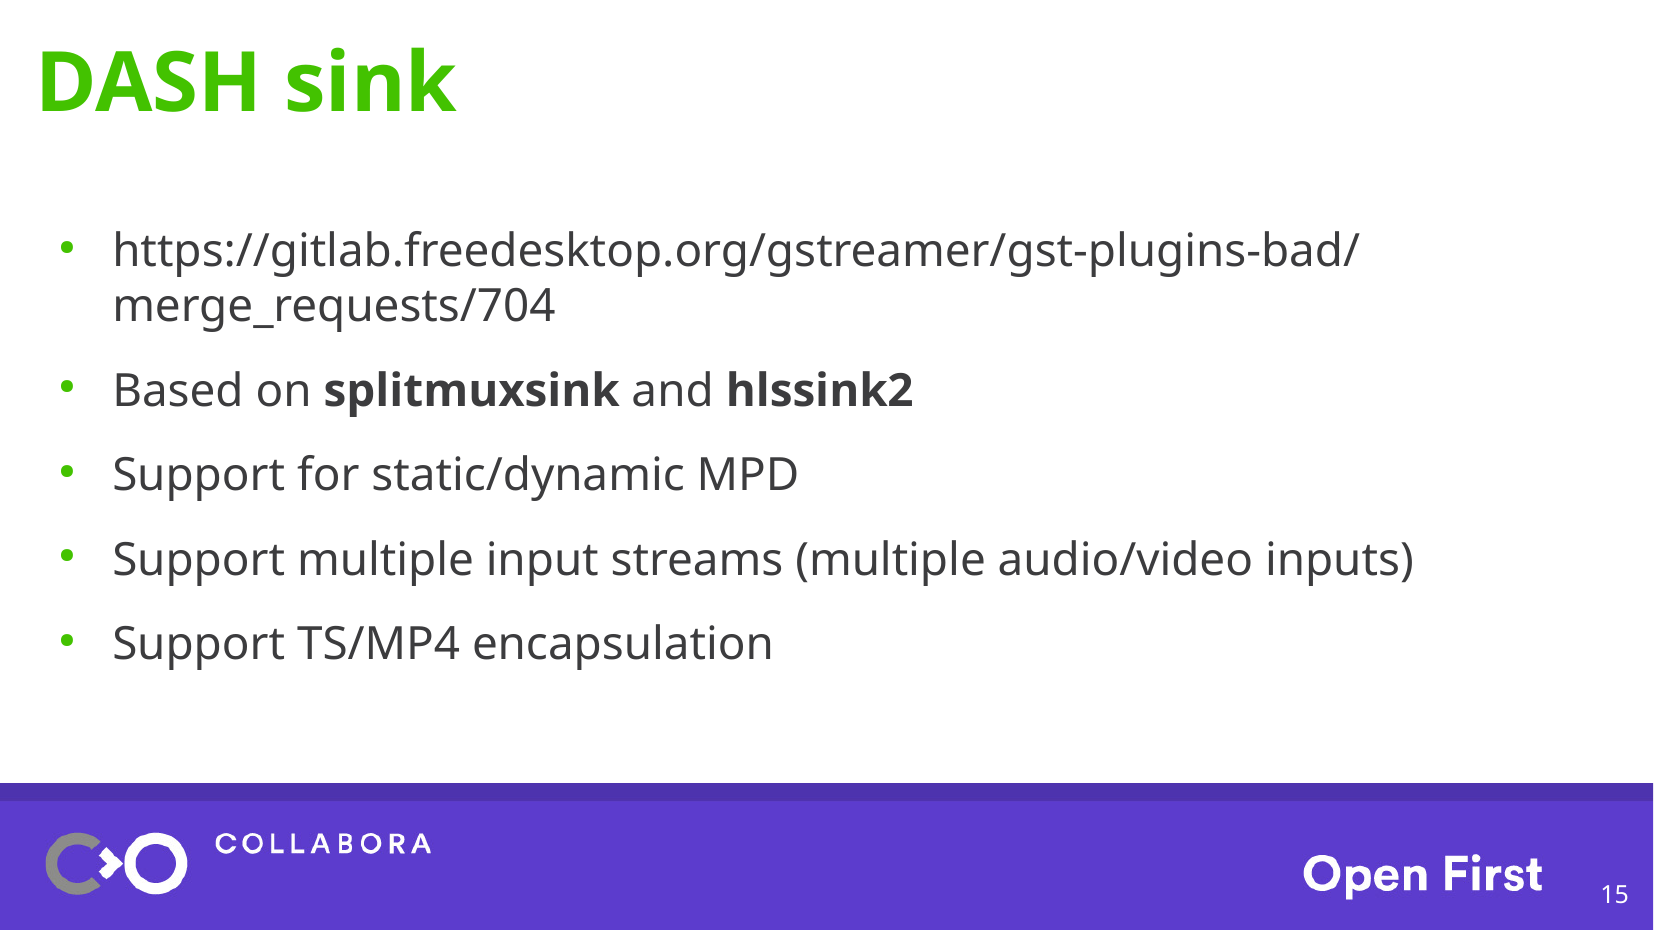

# DASH sink
https://gitlab.freedesktop.org/gstreamer/gst-plugins-bad/merge_requests/704
Based on splitmuxsink and hlssink2
Support for static/dynamic MPD
Support multiple input streams (multiple audio/video inputs)
Support TS/MP4 encapsulation
15